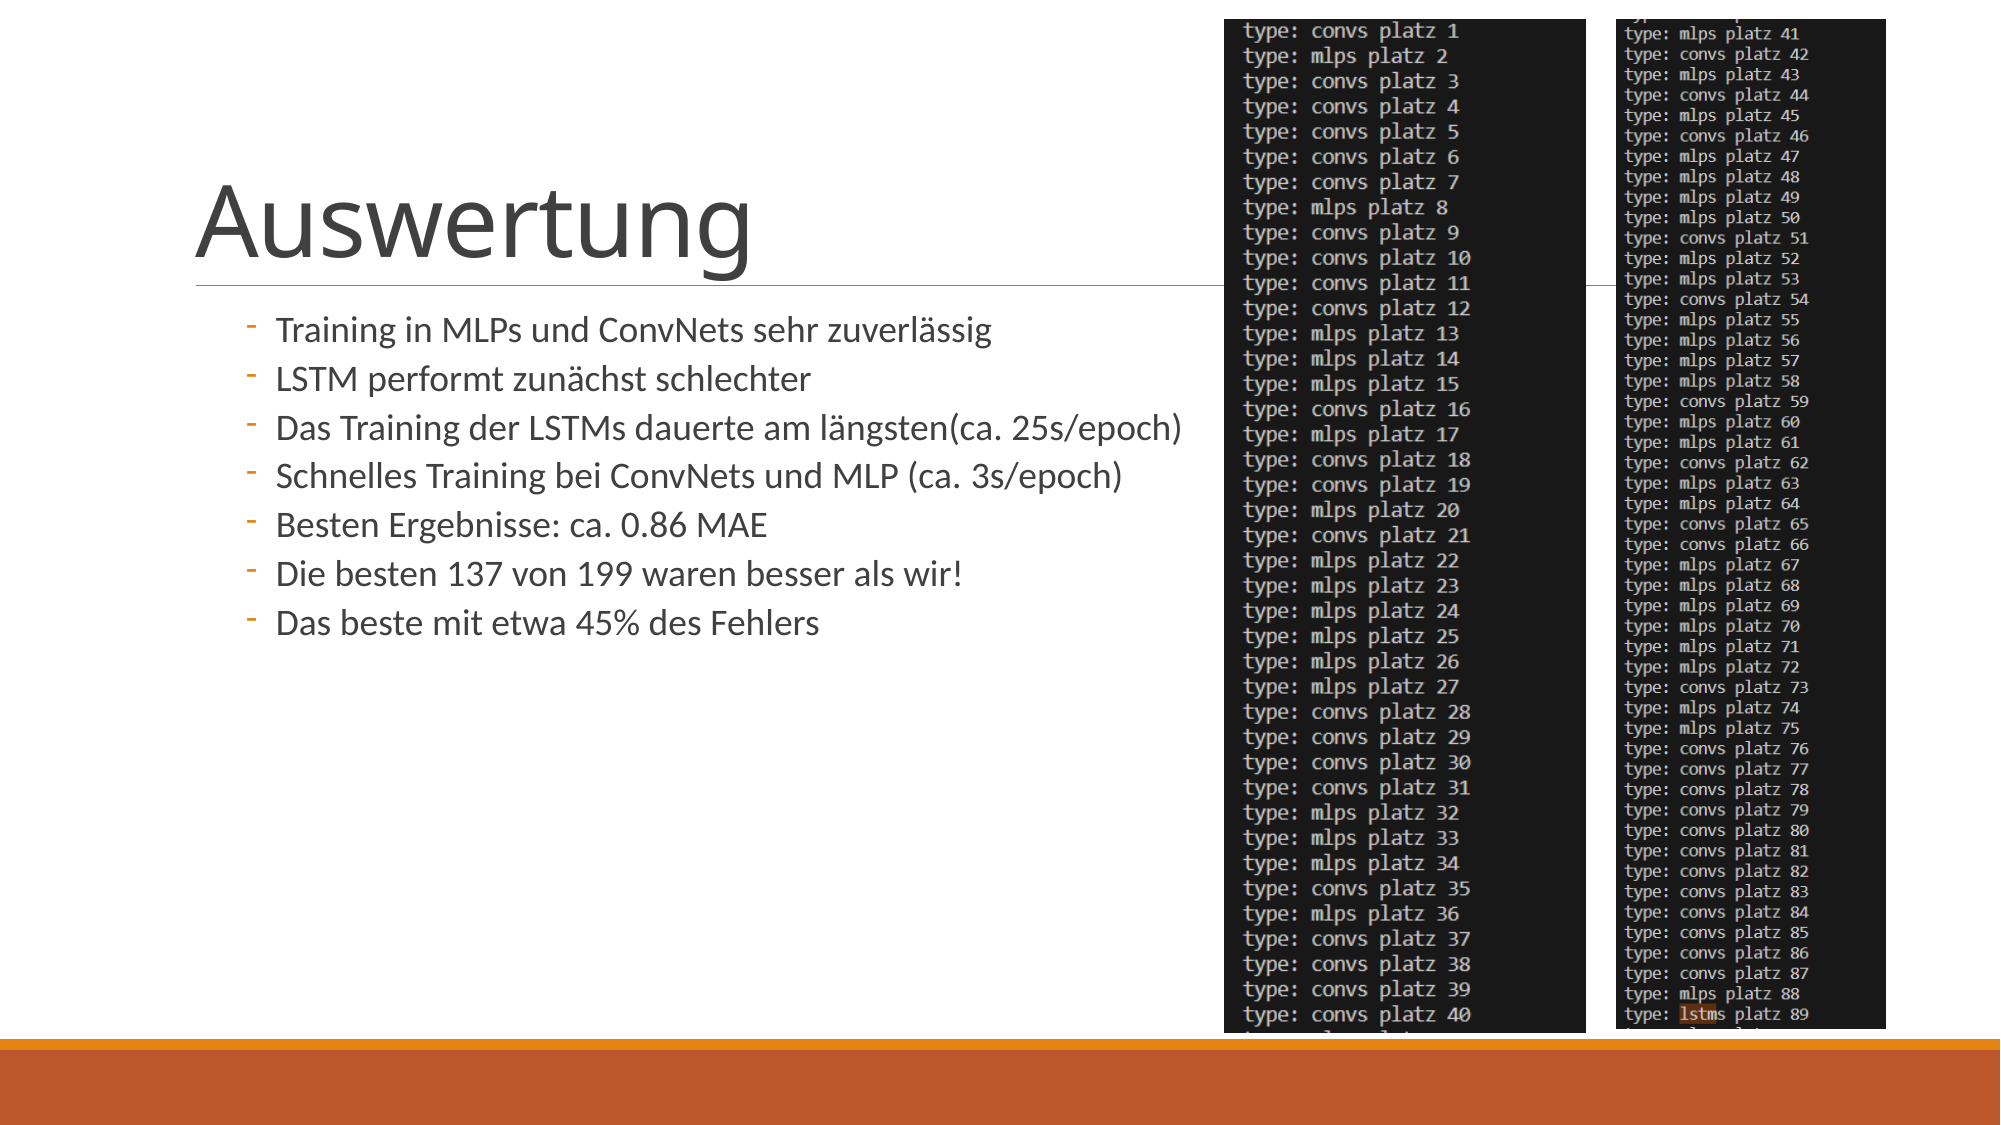

# Auswertung
Training in MLPs und ConvNets sehr zuverlässig
LSTM performt zunächst schlechter
Das Training der LSTMs dauerte am längsten(ca. 25s/epoch)
Schnelles Training bei ConvNets und MLP (ca. 3s/epoch)
Besten Ergebnisse: ca. 0.86 MAE
Die besten 137 von 199 waren besser als wir!
Das beste mit etwa 45% des Fehlers